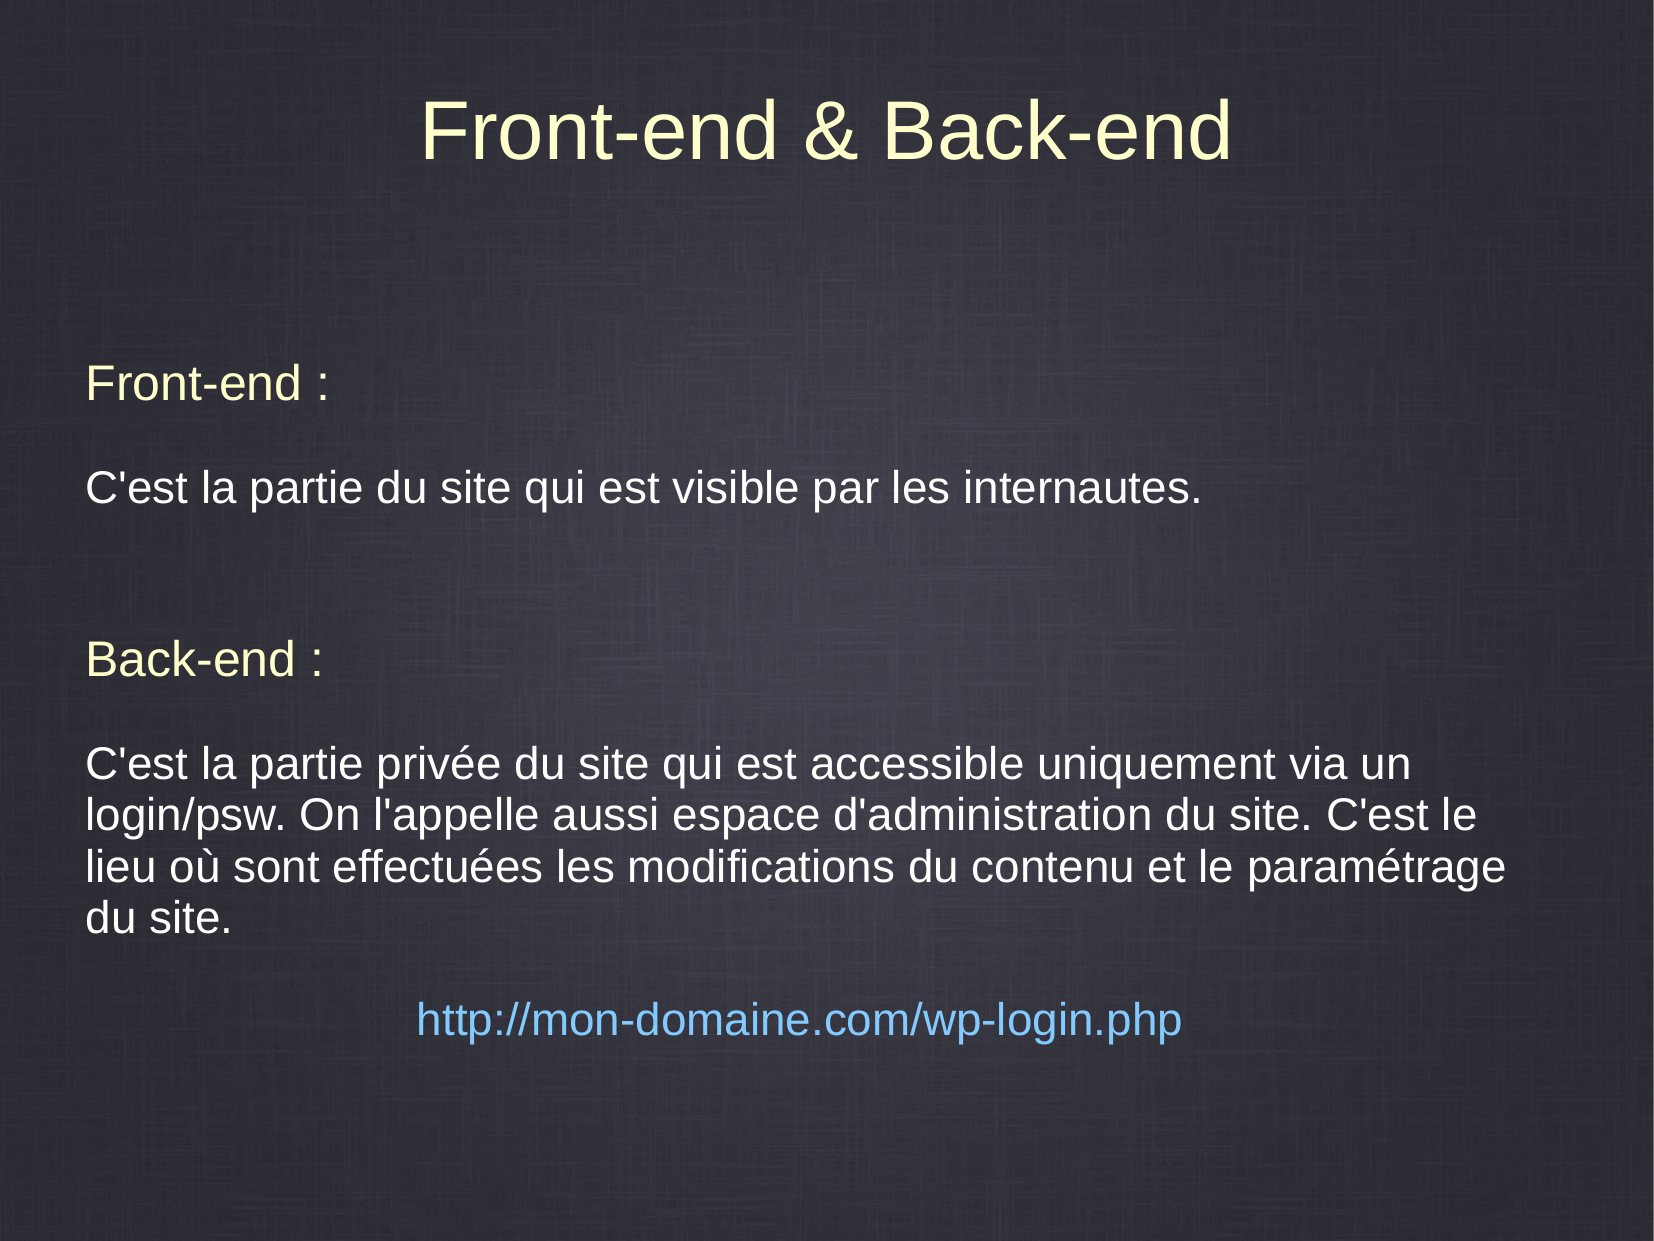

Front-end & Back-end
Front-end :
C'est la partie du site qui est visible par les internautes.
Back-end :
C'est la partie privée du site qui est accessible uniquement via un login/psw. On l'appelle aussi espace d'administration du site. C'est le lieu où sont effectuées les modifications du contenu et le paramétrage du site.
http://mon-domaine.com/wp-login.php